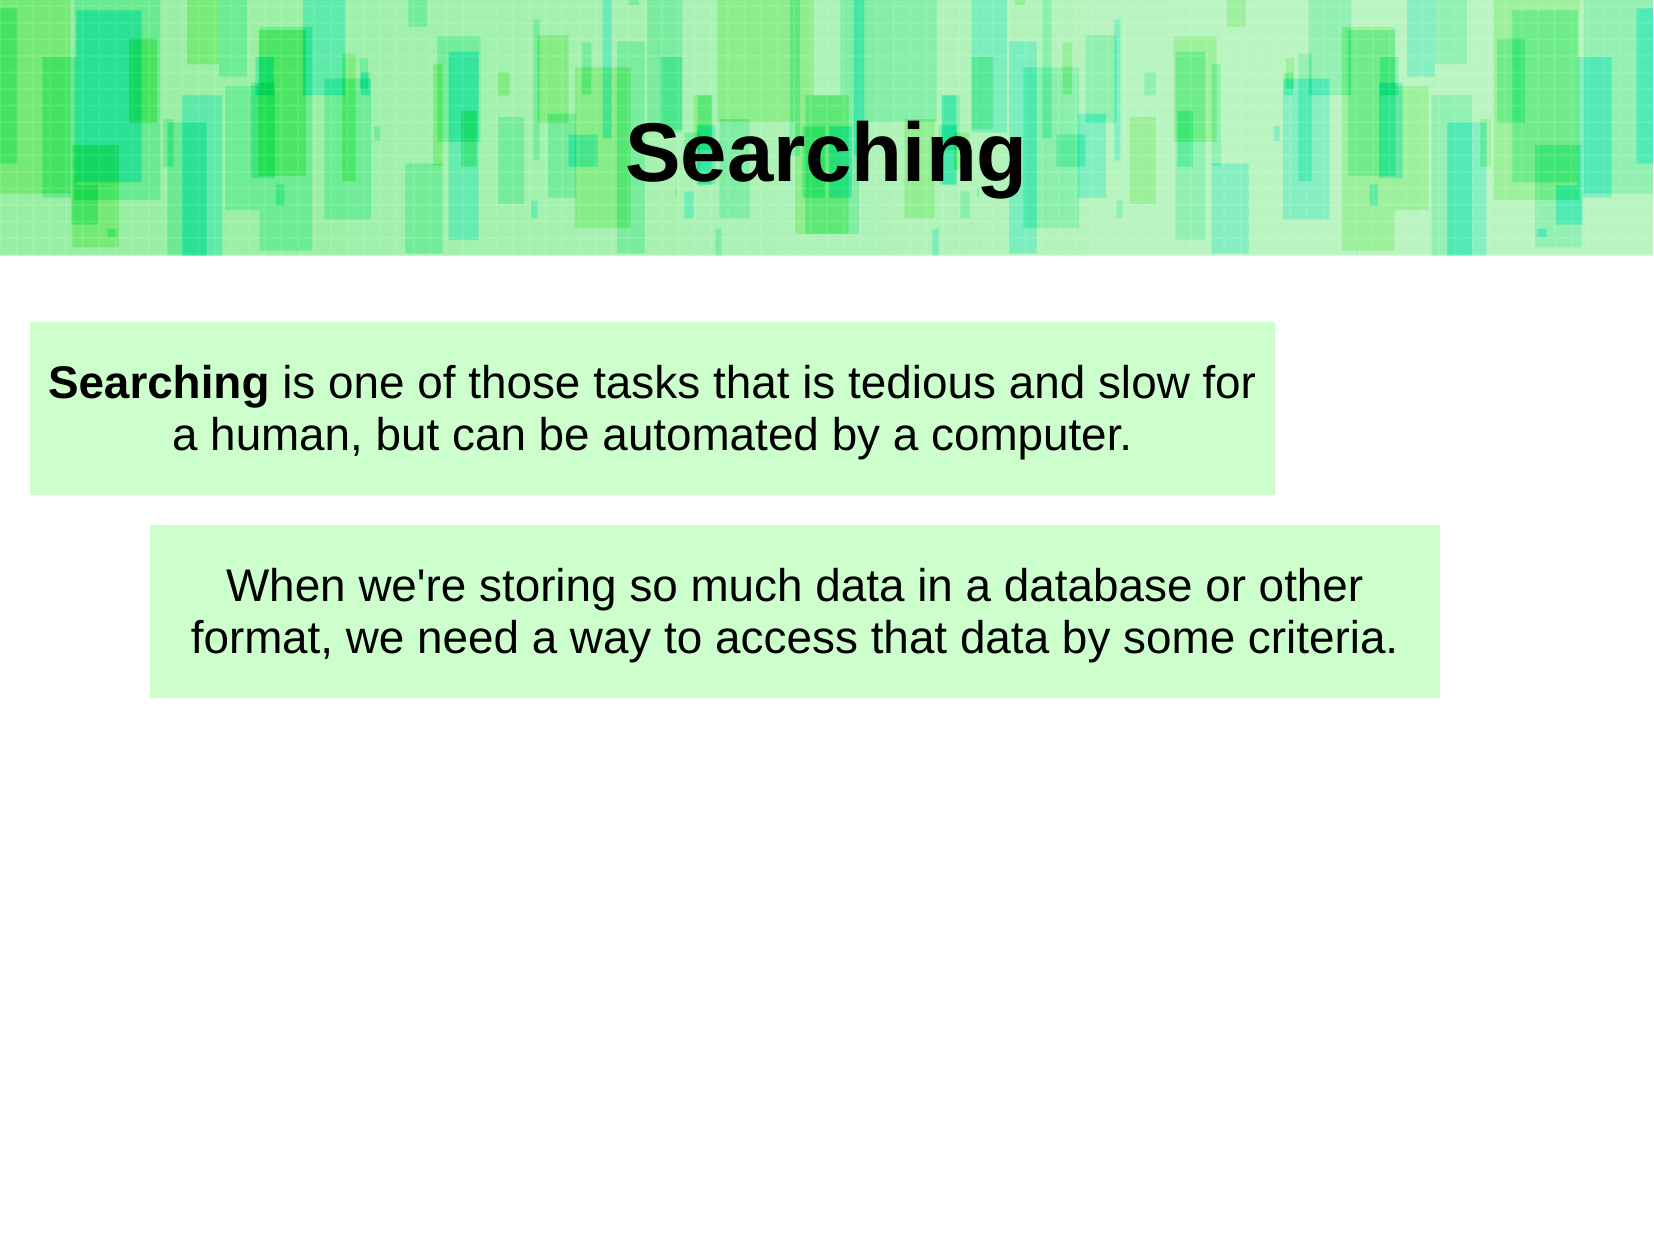

# Searching
Searching is one of those tasks that is tedious and slow for a human, but can be automated by a computer.
When we're storing so much data in a database or other format, we need a way to access that data by some criteria.